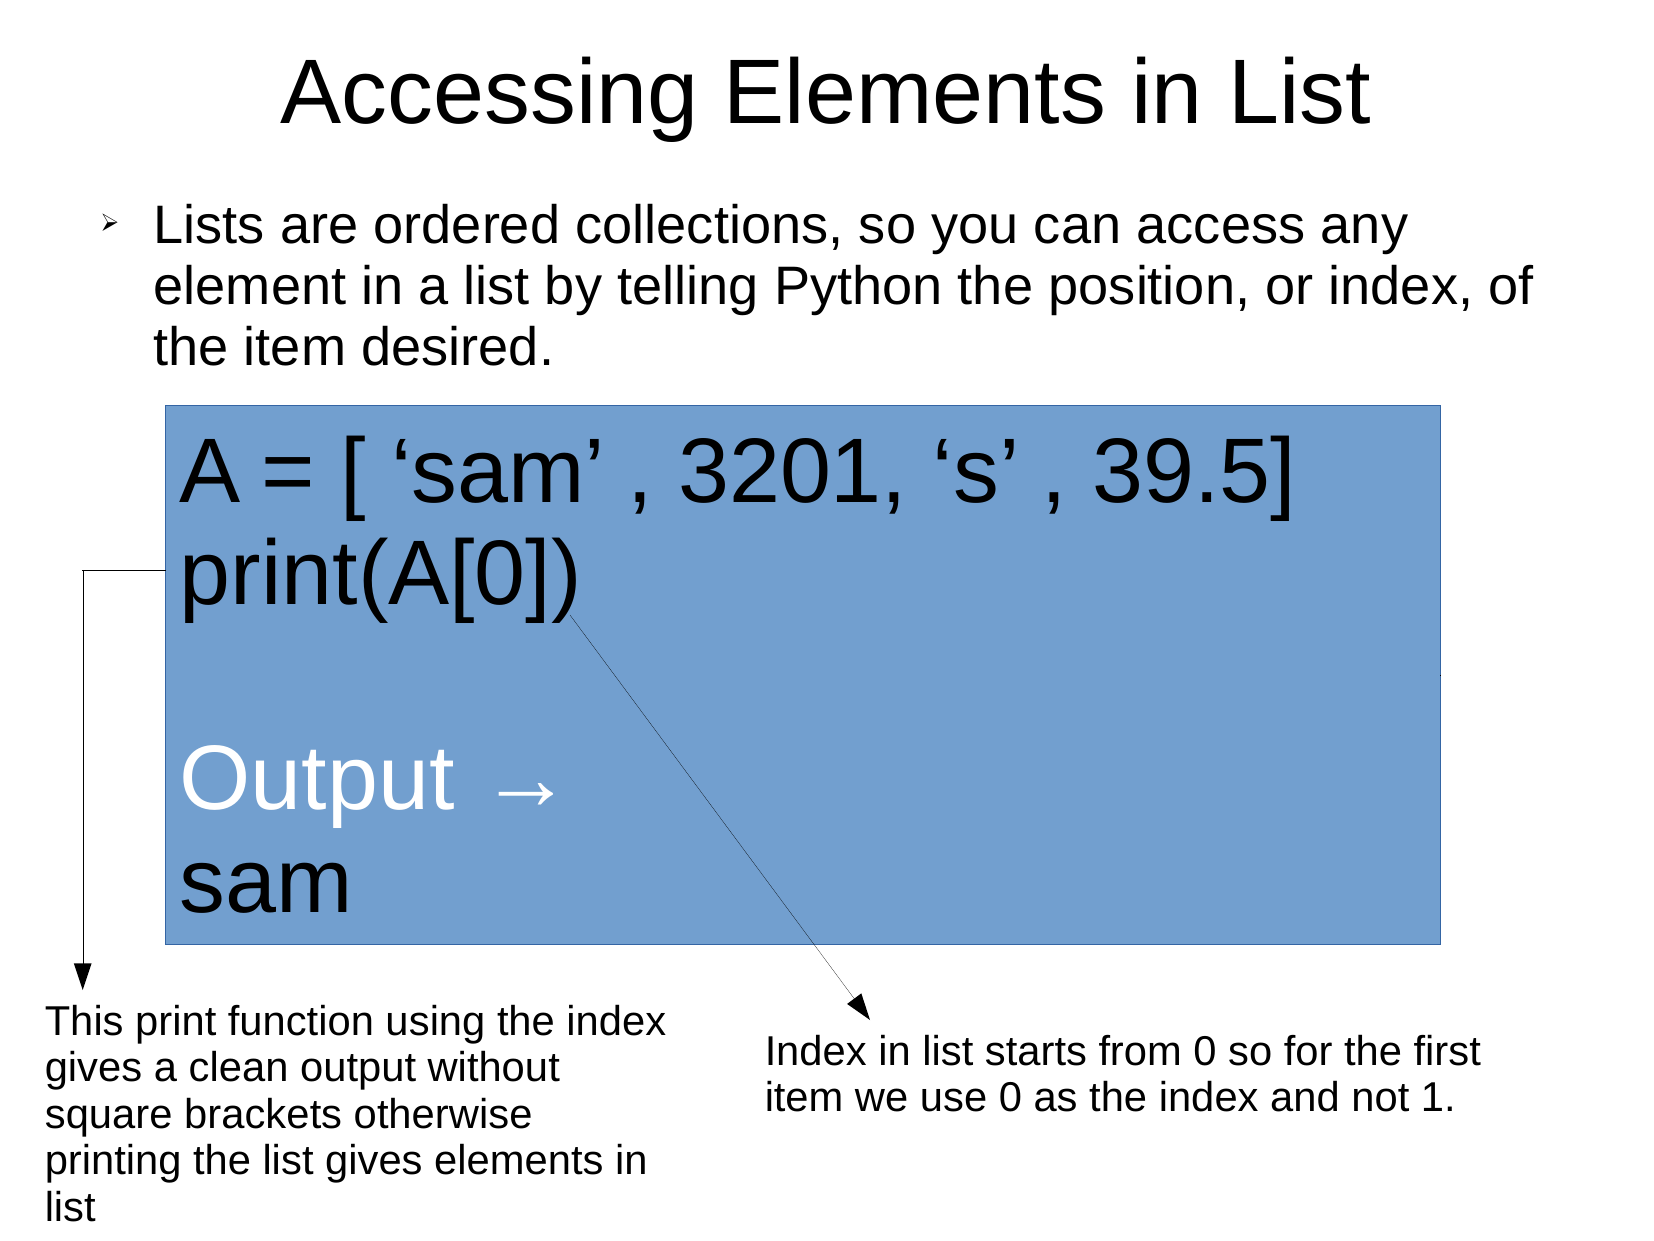

# Accessing Elements in List
Lists are ordered collections, so you can access any element in a list by telling Python the position, or index, of the item desired.
A = [ ‘sam’ , 3201, ‘s’ , 39.5]
print(A[0])
Output →
sam
This print function using the index gives a clean output without square brackets otherwise printing the list gives elements in list
Index in list starts from 0 so for the first item we use 0 as the index and not 1.